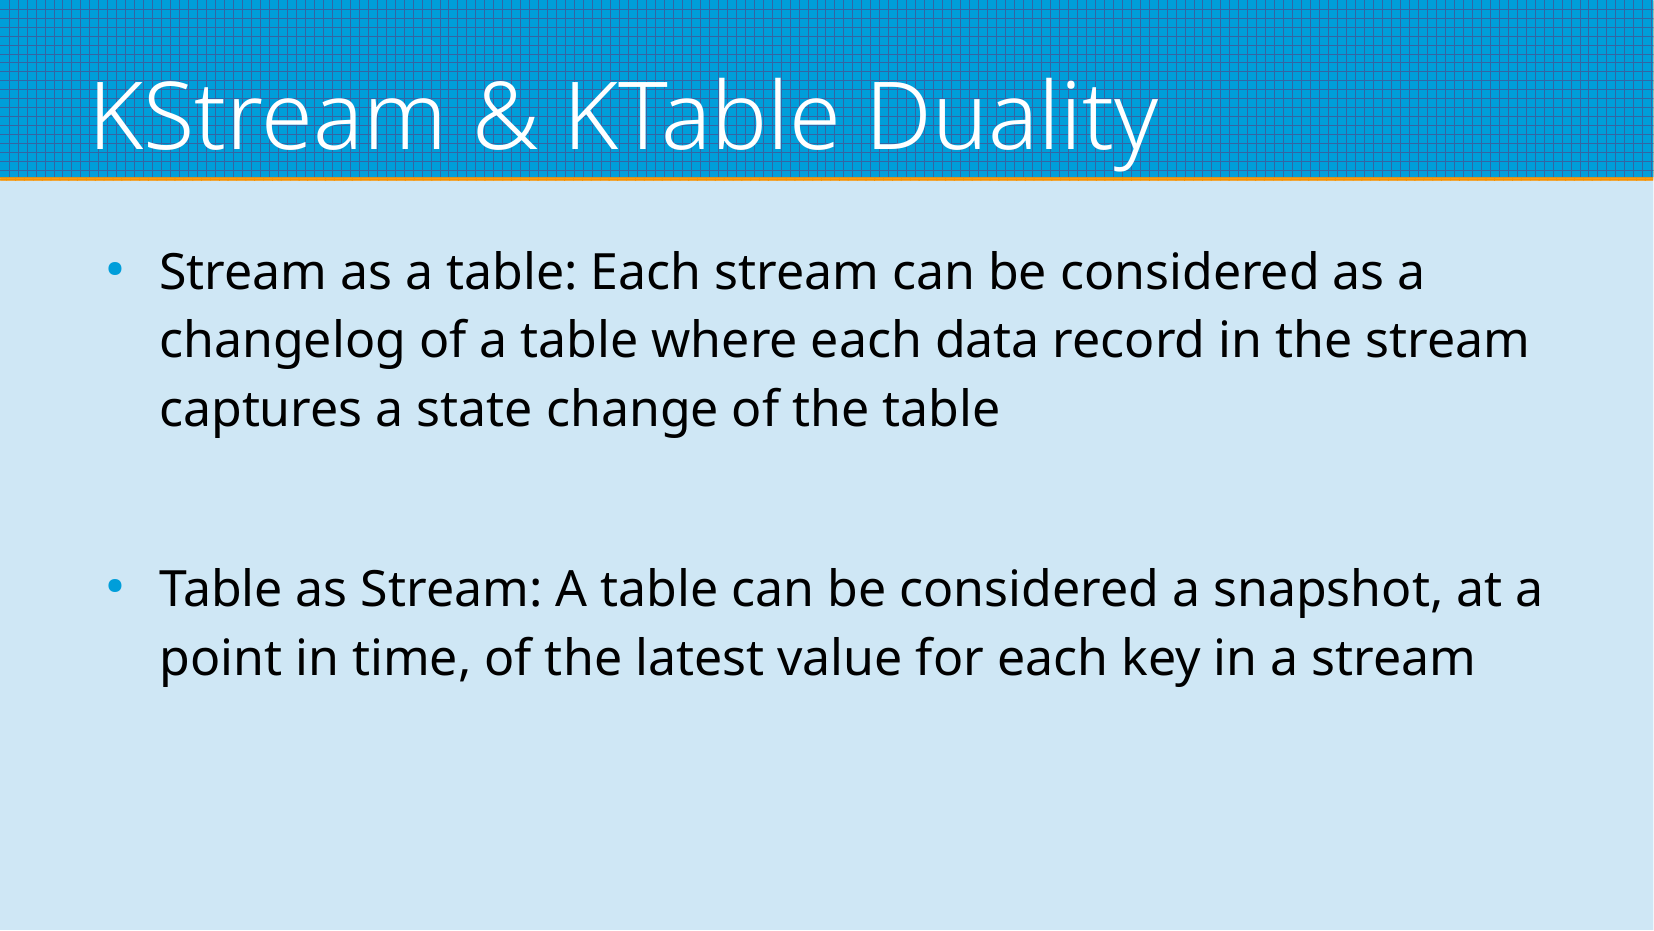

# KStream & KTable Duality
Stream as a table: Each stream can be considered as a changelog of a table where each data record in the stream captures a state change of the table
Table as Stream: A table can be considered a snapshot, at a point in time, of the latest value for each key in a stream